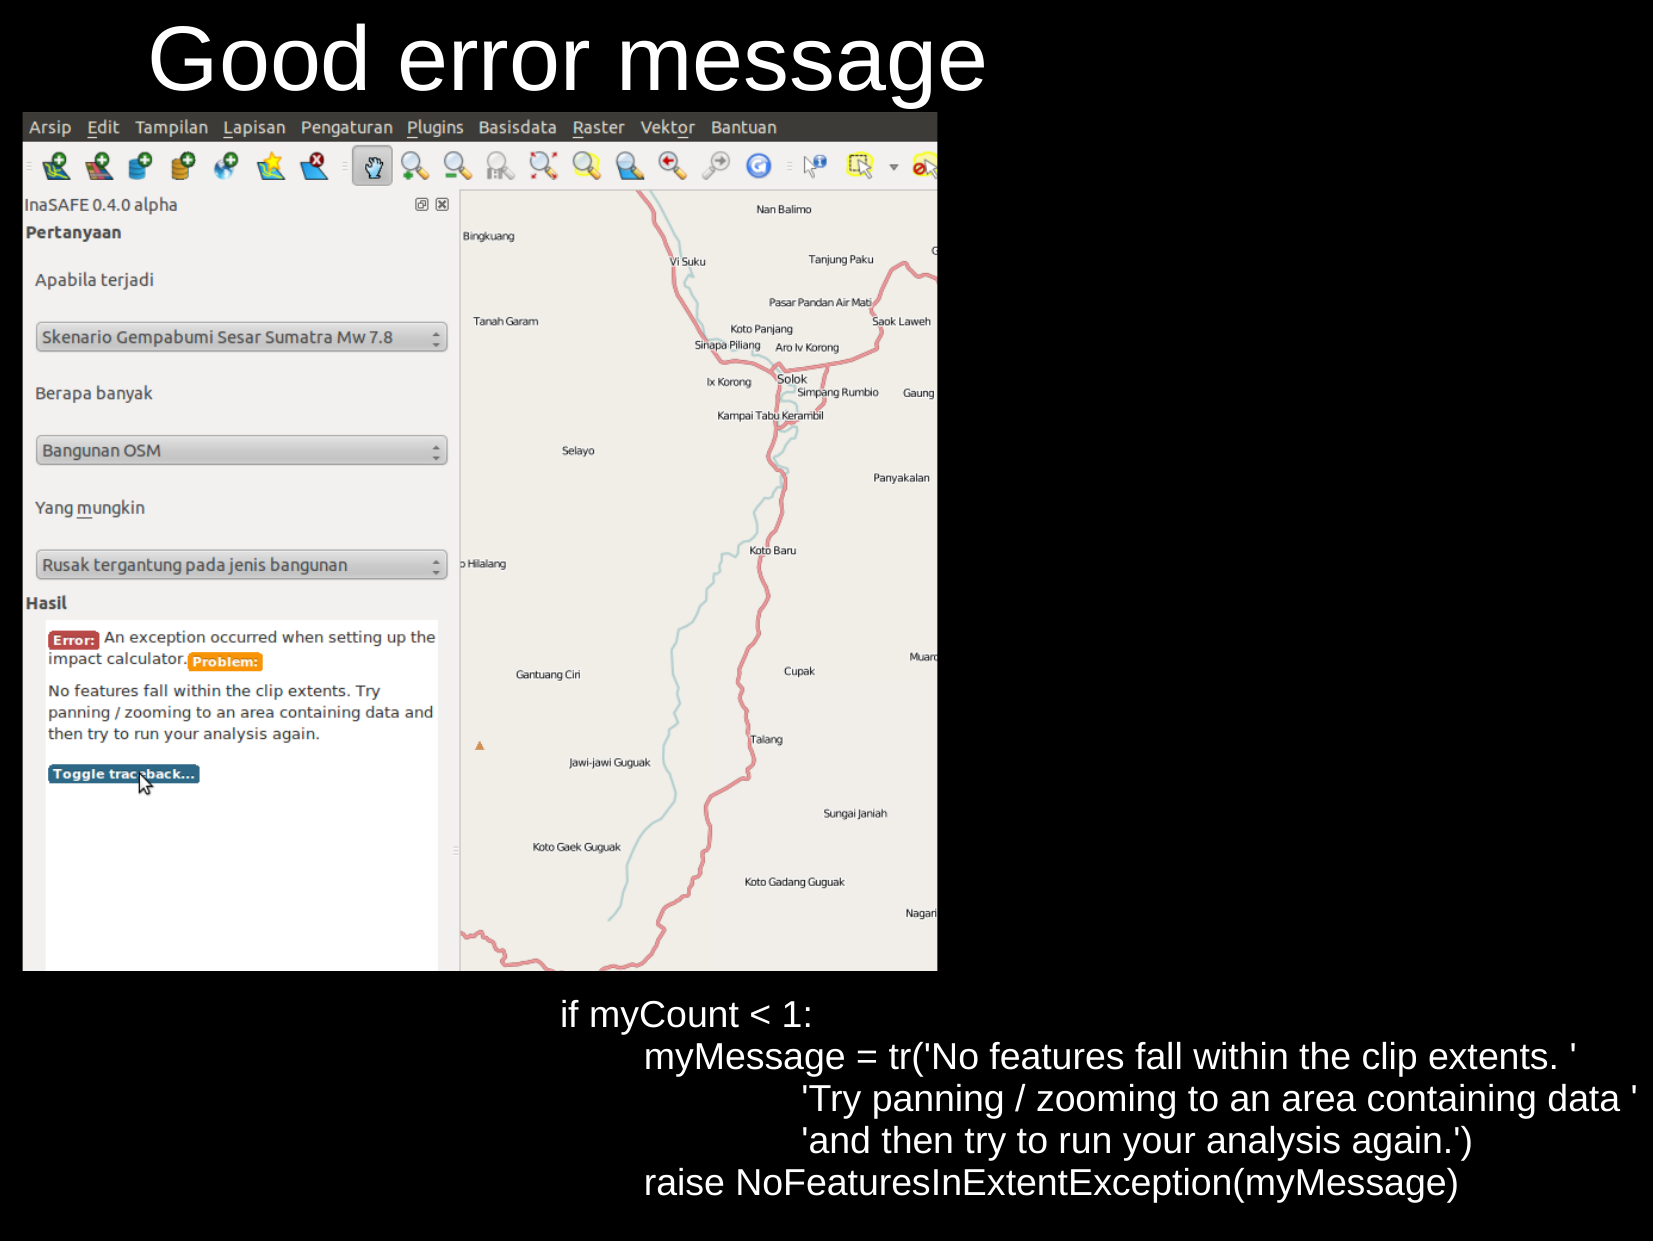

# Good error message
if myCount < 1:
 myMessage = tr('No features fall within the clip extents. '
 'Try panning / zooming to an area containing data '
 'and then try to run your analysis again.')
 raise NoFeaturesInExtentException(myMessage)